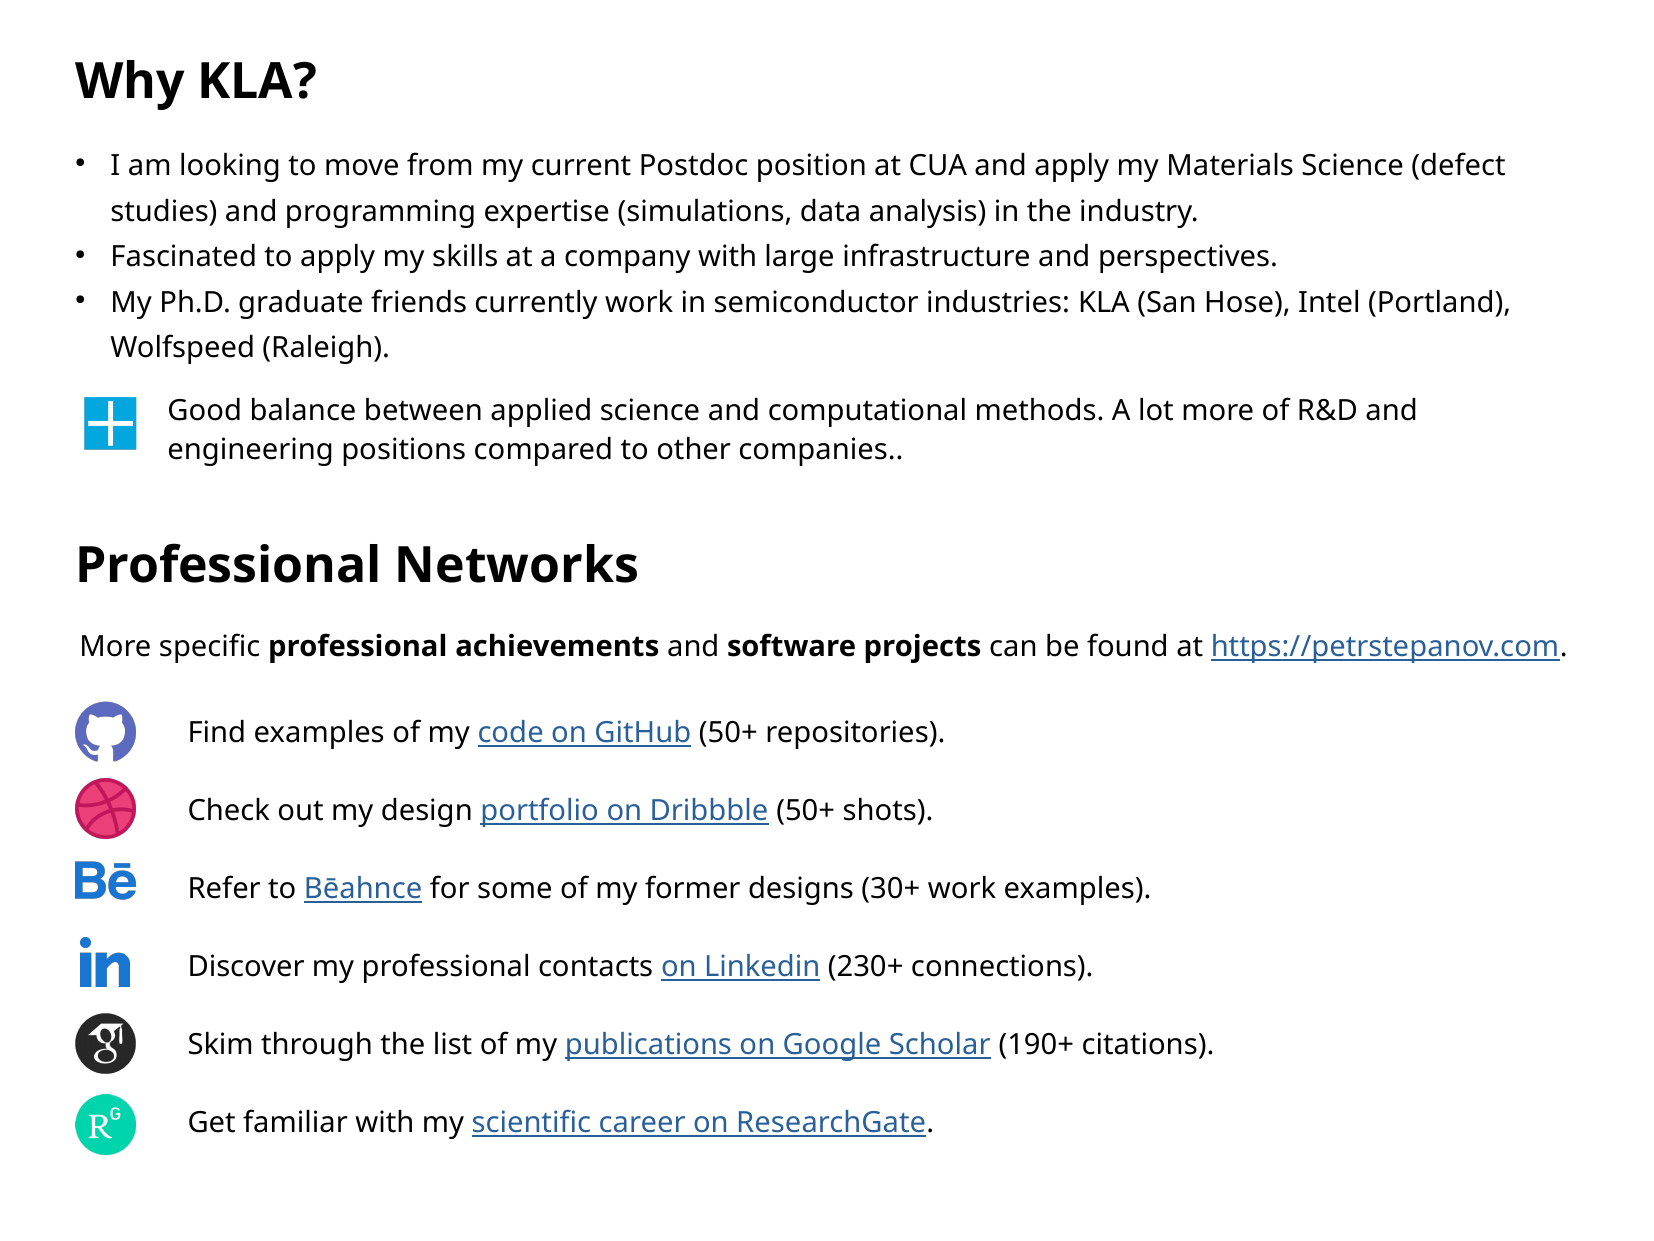

Why KLA?
I am looking to move from my current Postdoc position at CUA and apply my Materials Science (defect studies) and programming expertise (simulations, data analysis) in the industry.
Fascinated to apply my skills at a company with large infrastructure and perspectives.
My Ph.D. graduate friends currently work in semiconductor industries: KLA (San Hose), Intel (Portland), Wolfspeed (Raleigh).
Good balance between applied science and computational methods. A lot more of R&D and engineering positions compared to other companies..
Professional Networks
More specific professional achievements and software projects can be found at https://petrstepanov.com.
Find examples of my code on GitHub (50+ repositories).
Check out my design portfolio on Dribbble (50+ shots).
Refer to Bēahnce for some of my former designs (30+ work examples).
Discover my professional contacts on Linkedin (230+ connections).
Skim through the list of my publications on Google Scholar (190+ citations).
Get familiar with my scientific career on ResearchGate.